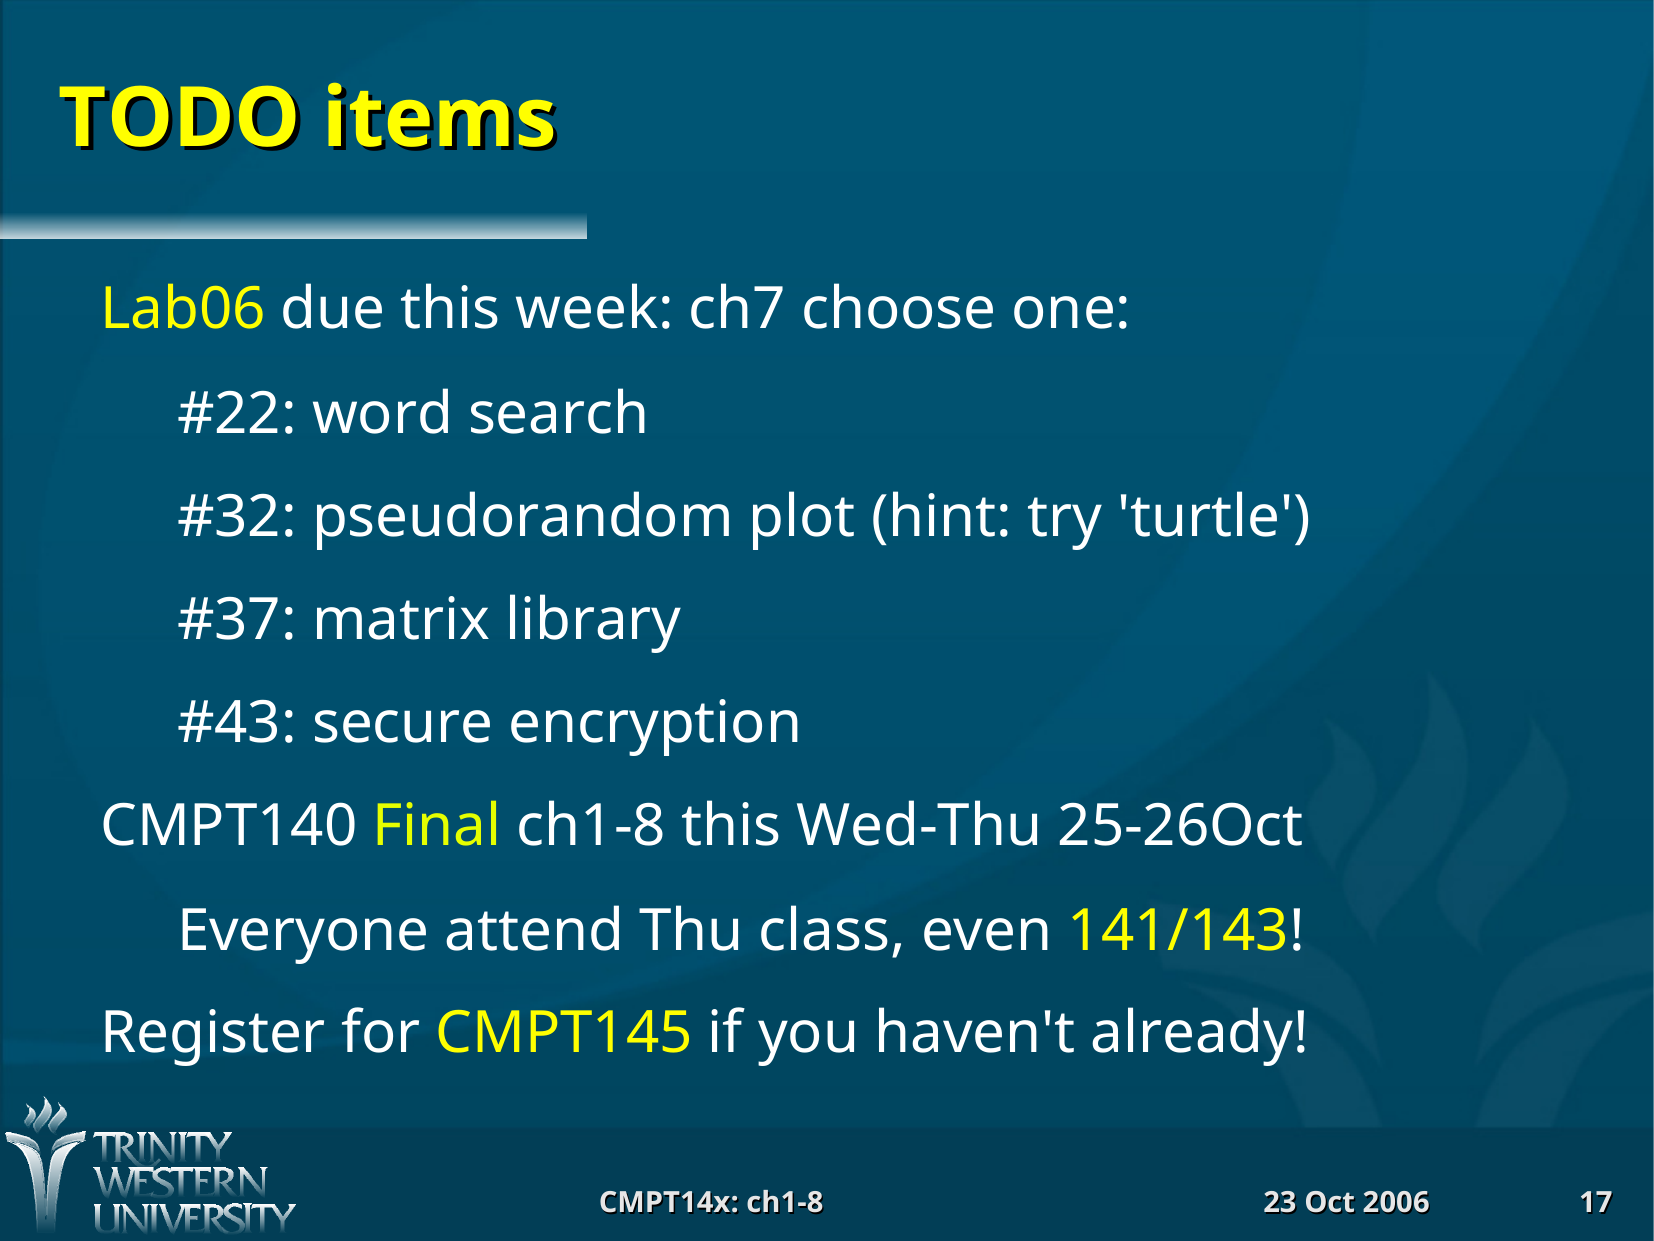

# TODO items
Lab06 due this week: ch7 choose one:
#22: word search
#32: pseudorandom plot (hint: try 'turtle')
#37: matrix library
#43: secure encryption
CMPT140 Final ch1-8 this Wed-Thu 25-26Oct
Everyone attend Thu class, even 141/143!
Register for CMPT145 if you haven't already!
CMPT14x: ch1-8
23 Oct 2006
17